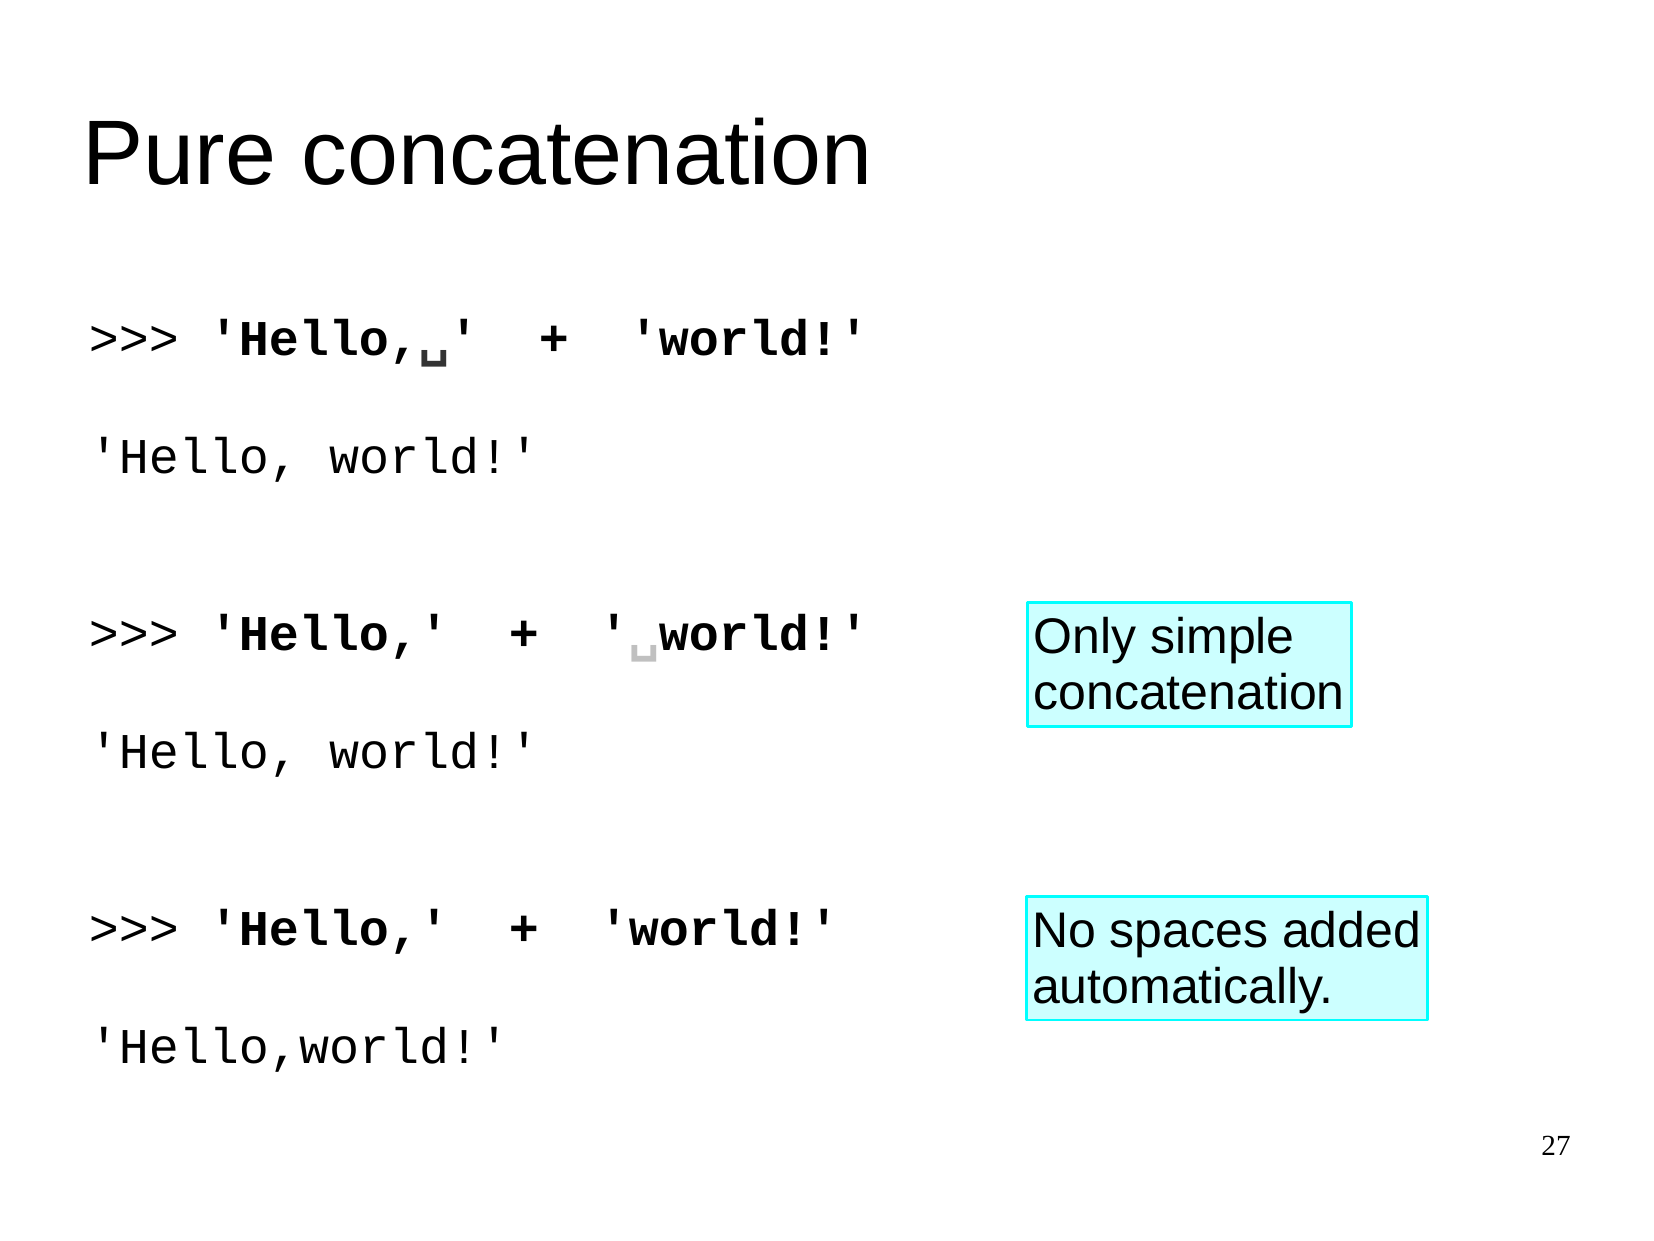

# Pure concatenation
>>>
'Hello,␣' + 'world!'
'Hello, world!'
>>>
'Hello,' + '␣world!'
Only simple
concatenation
'Hello, world!'
No spaces added
automatically.
>>>
'Hello,' + 'world!'
'Hello,world!'
27